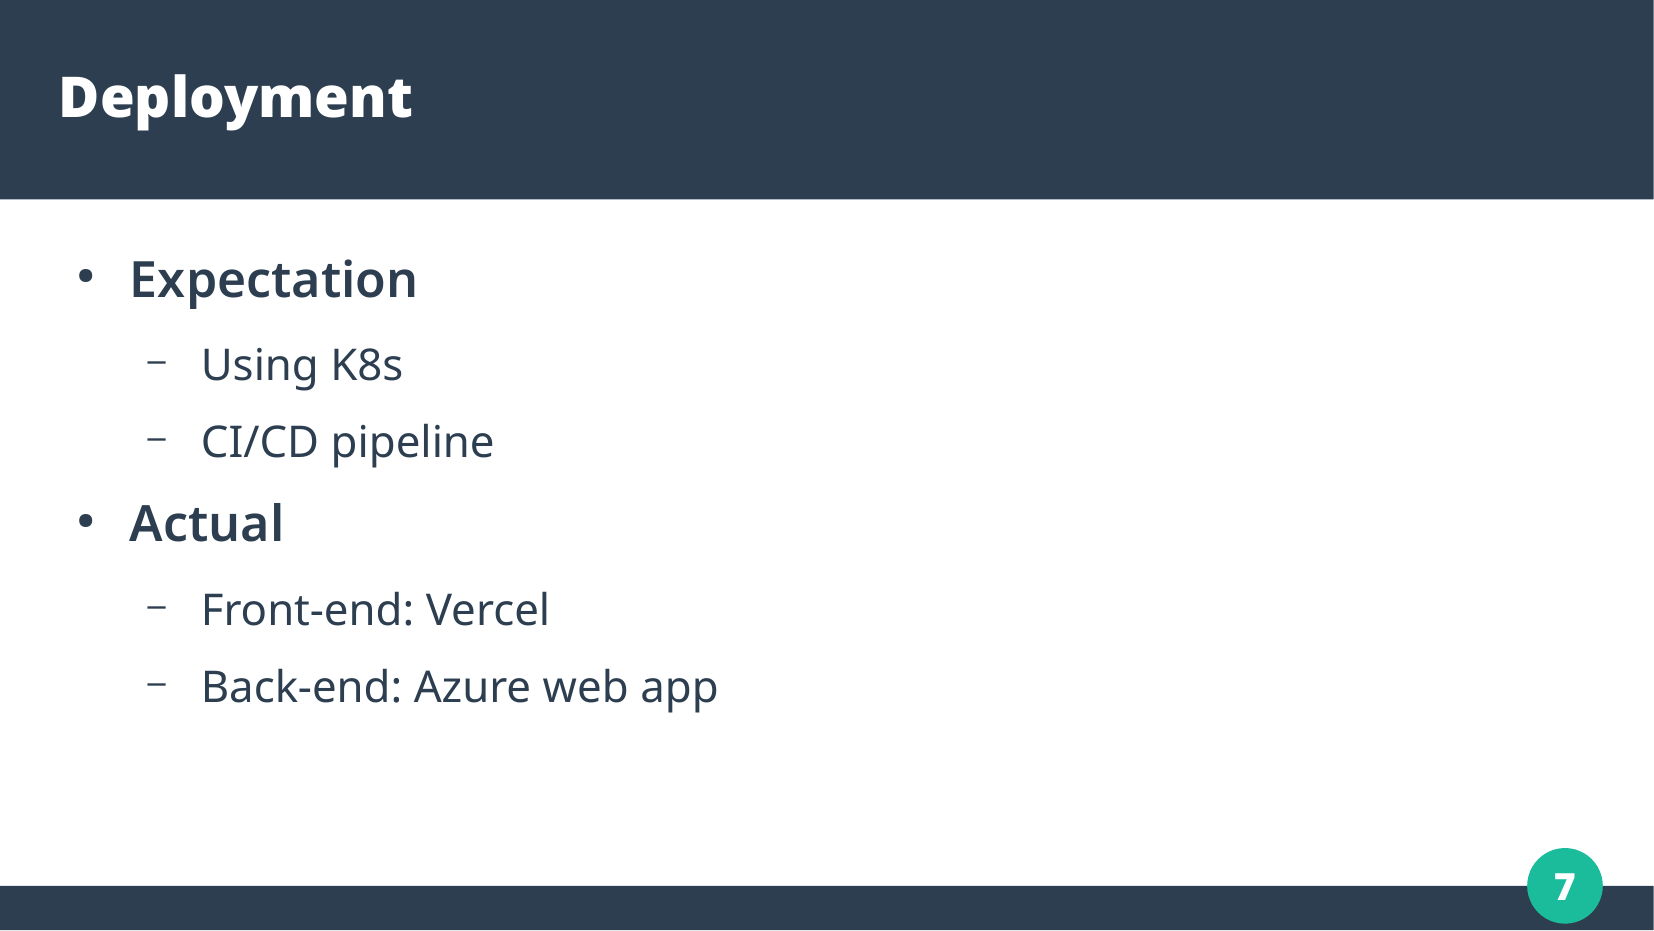

# Deployment
Expectation
Using K8s
CI/CD pipeline
Actual
Front-end: Vercel
Back-end: Azure web app